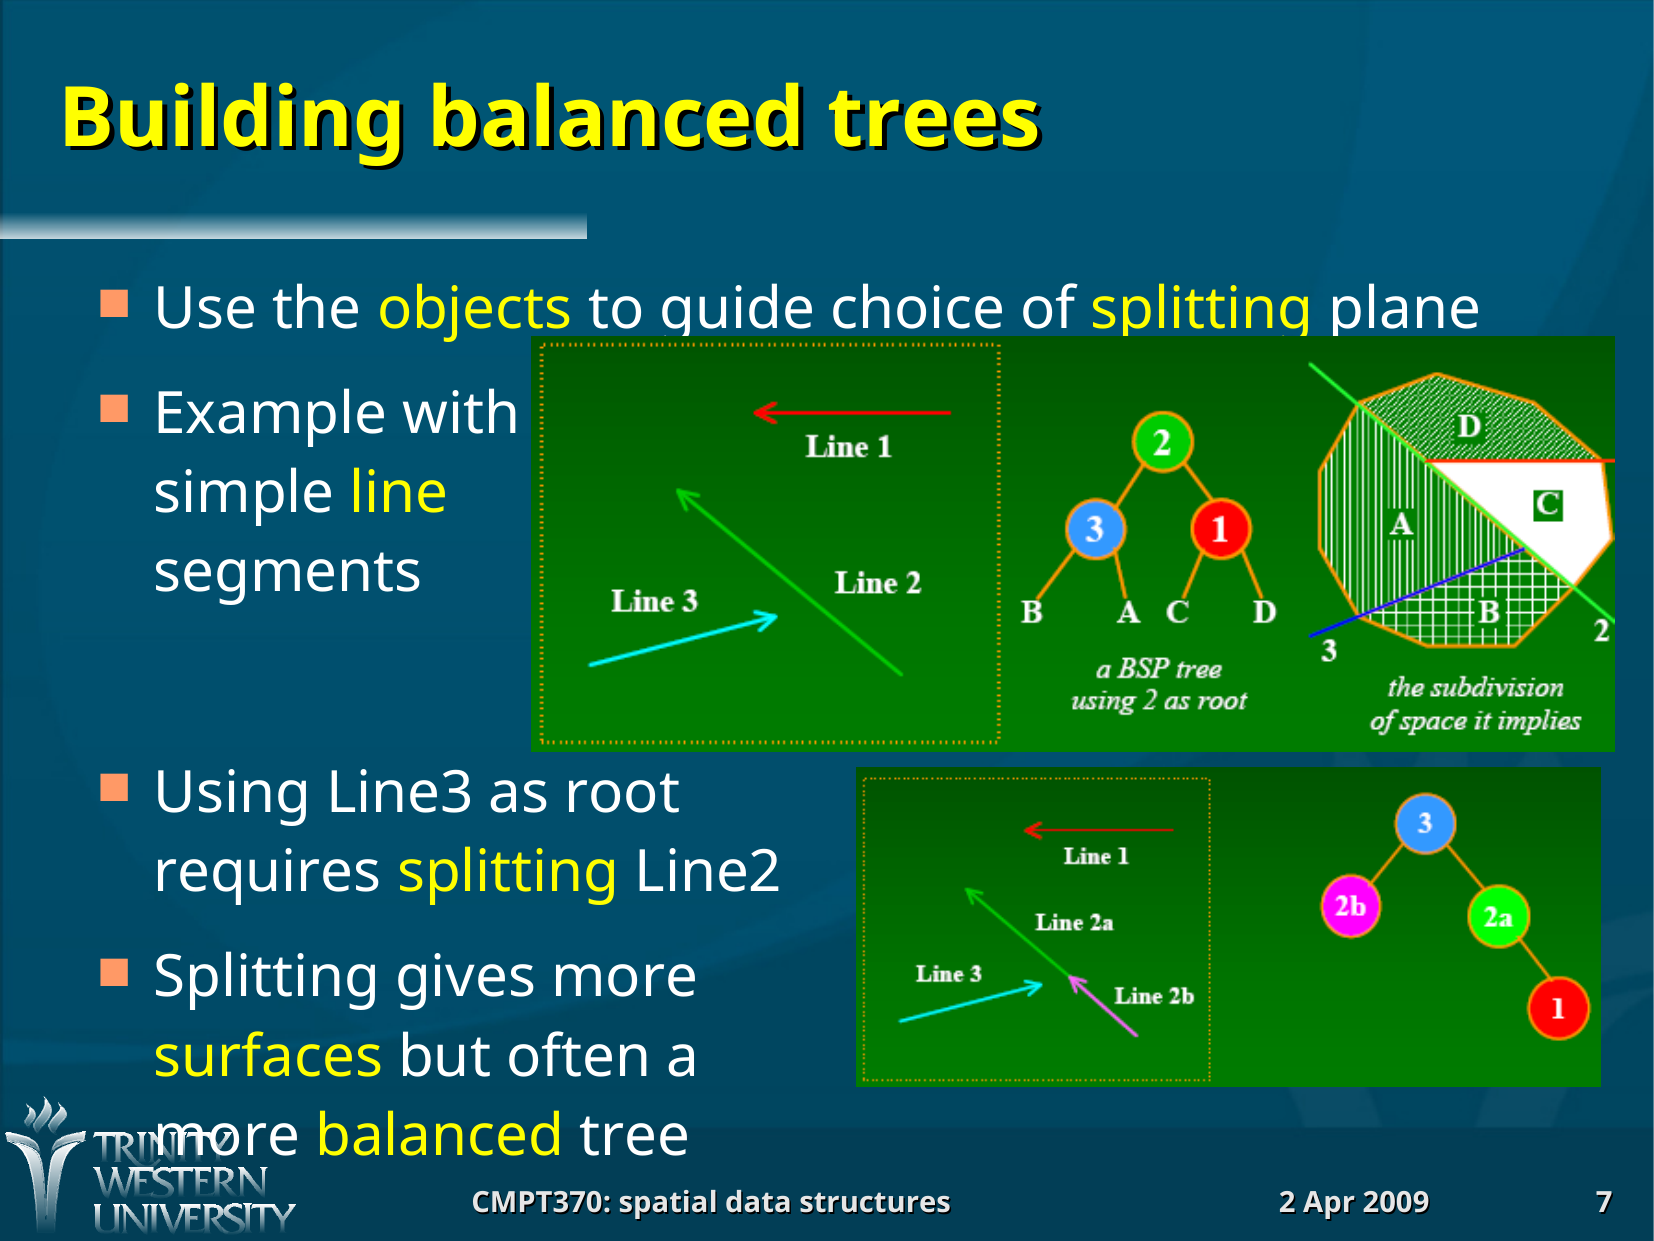

# Building balanced trees
Use the objects to guide choice of splitting plane
Example with
simple line
segments
Using Line3 as root
requires splitting Line2
Splitting gives more surfaces but often a more balanced tree
CMPT370: spatial data structures
2 Apr 2009
7